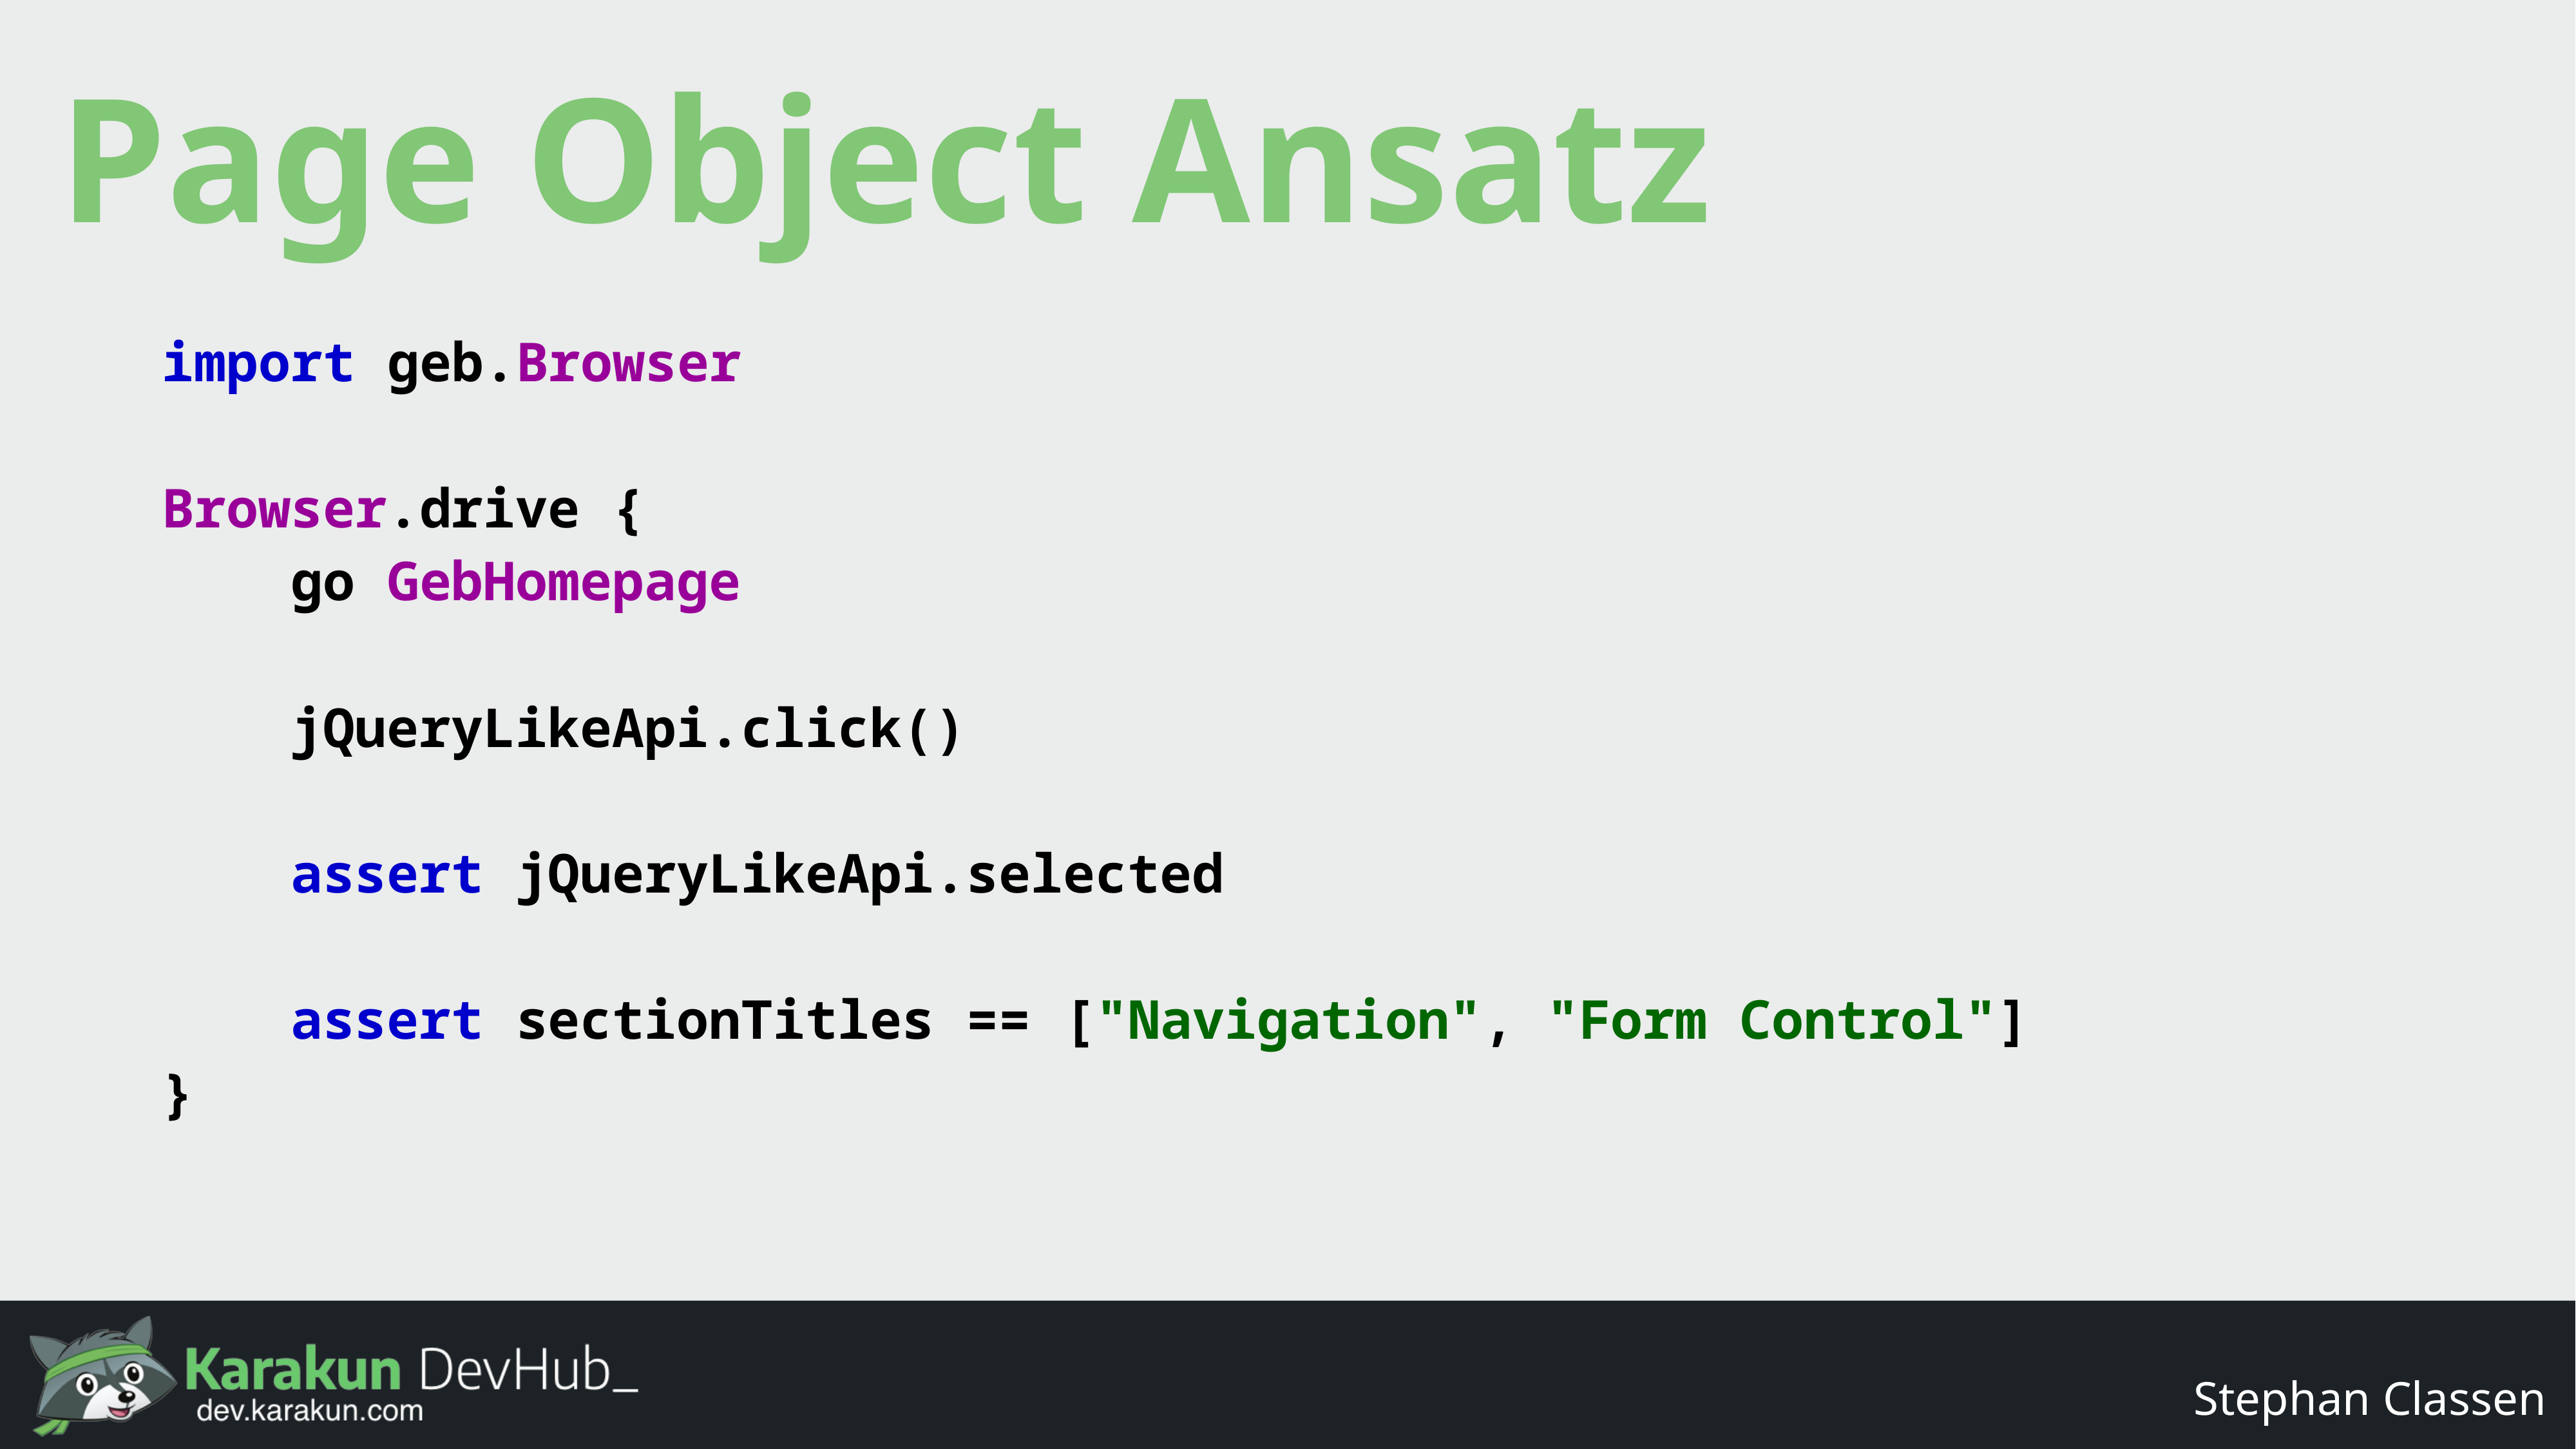

Page Object Ansatz
import geb.Browser
Browser.drive {
 go GebHomepage
 jQueryLikeApi.click()
 assert jQueryLikeApi.selected
 assert sectionTitles == ["Navigation", "Form Control"]
}
Stephan Classen
ddddd